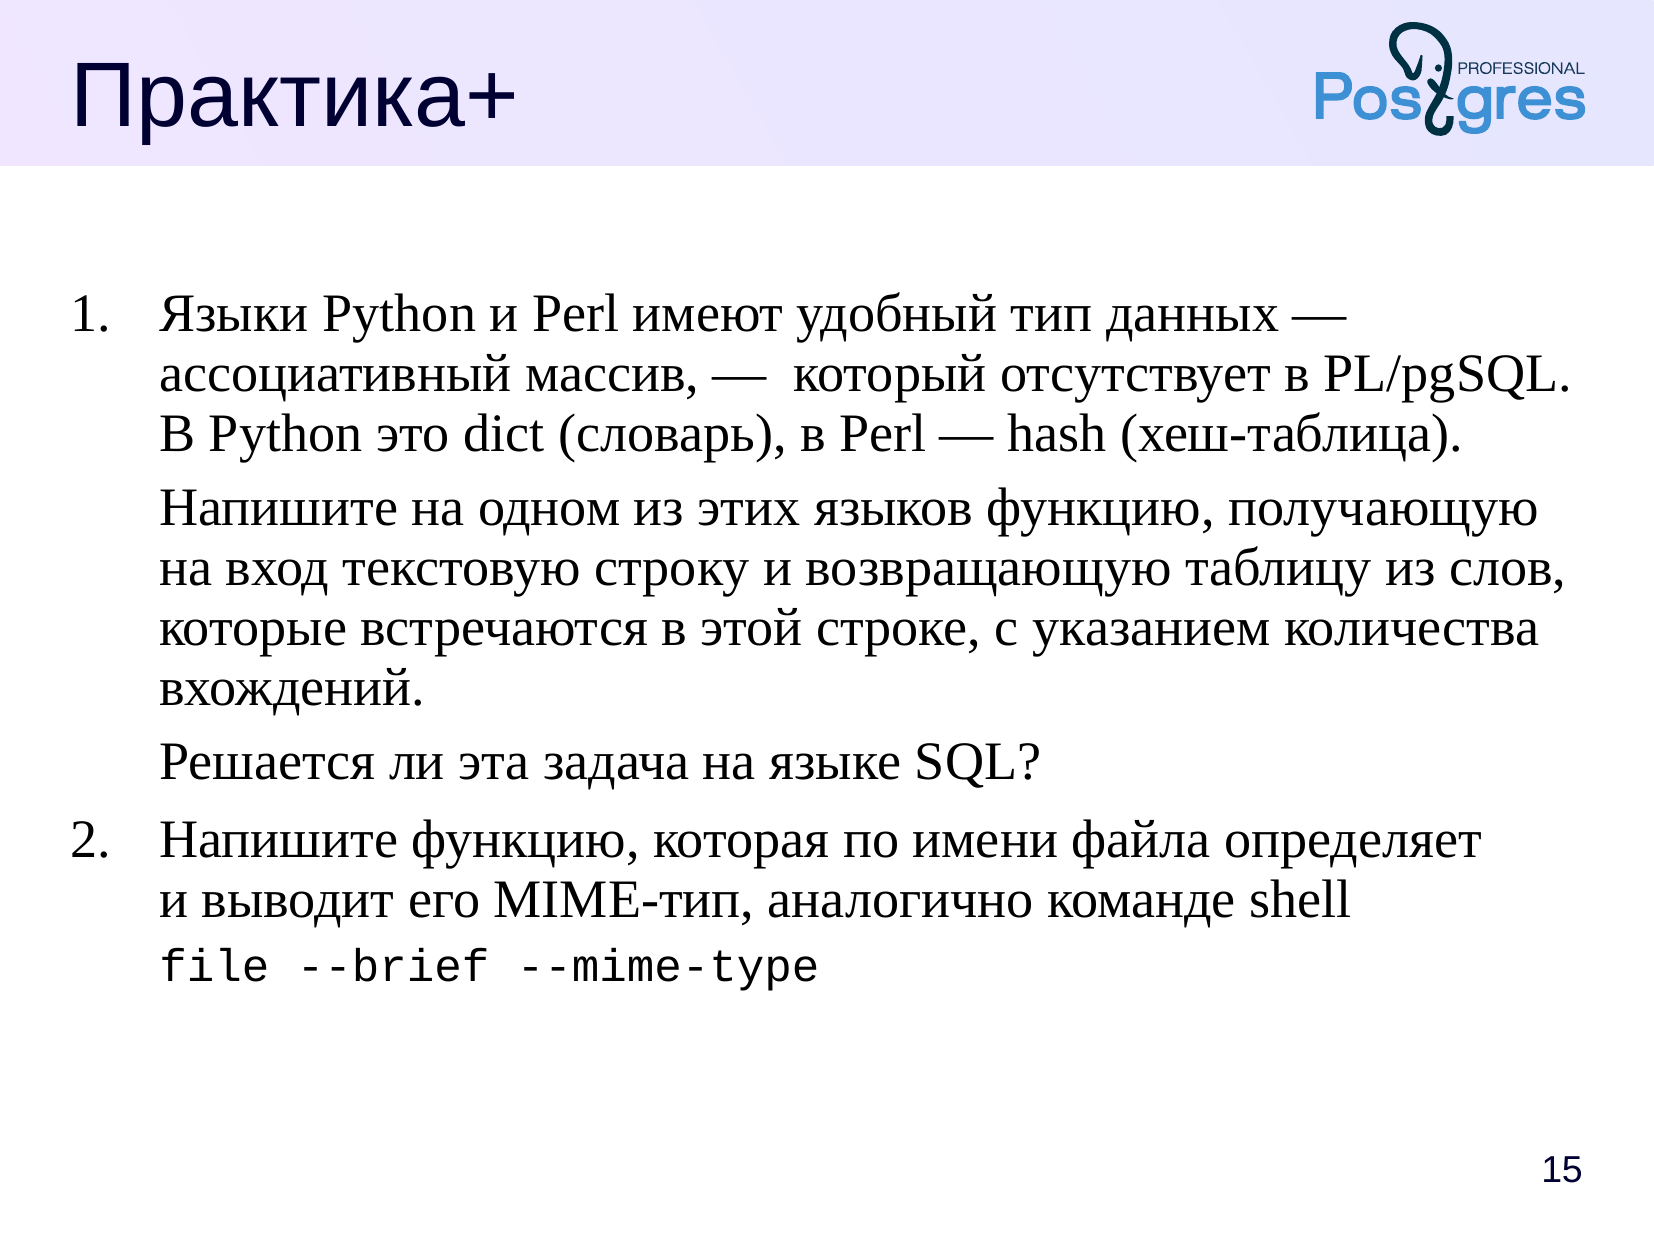

# Практика+
Языки Python и Perl имеют удобный тип данных — ассоциативный массив, — который отсутствует в PL/pgSQL. В Python это dict (словарь), в Perl — hash (хеш-таблица).
Напишите на одном из этих языков функцию, получающую на вход текстовую строку и возвращающую таблицу из слов, которые встречаются в этой строке, с указанием количества вхождений.
Решается ли эта задача на языке SQL?
Напишите функцию, которая по имени файла определяет
и выводит его MIME-тип, аналогично команде shell
file --brief --mime-type